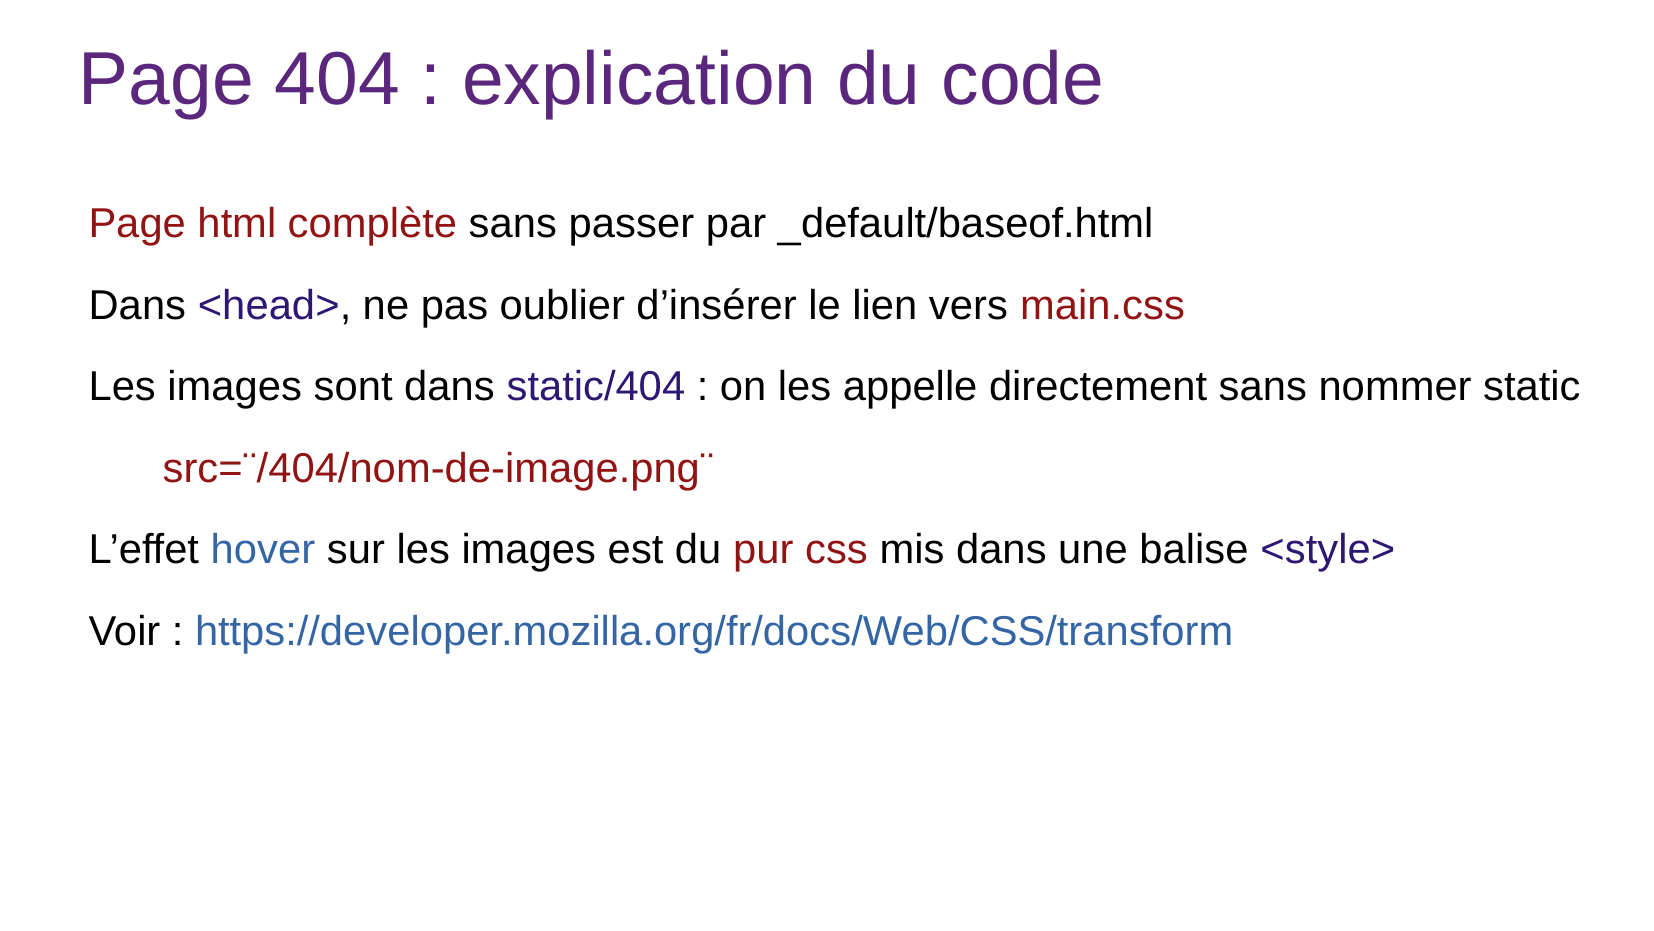

# Page 404 : explication du code
Page html complète sans passer par _default/baseof.html
Dans <head>, ne pas oublier d’insérer le lien vers main.css
Les images sont dans static/404 : on les appelle directement sans nommer static
	src=¨/404/nom-de-image.png¨
L’effet hover sur les images est du pur css mis dans une balise <style>
Voir : https://developer.mozilla.org/fr/docs/Web/CSS/transform